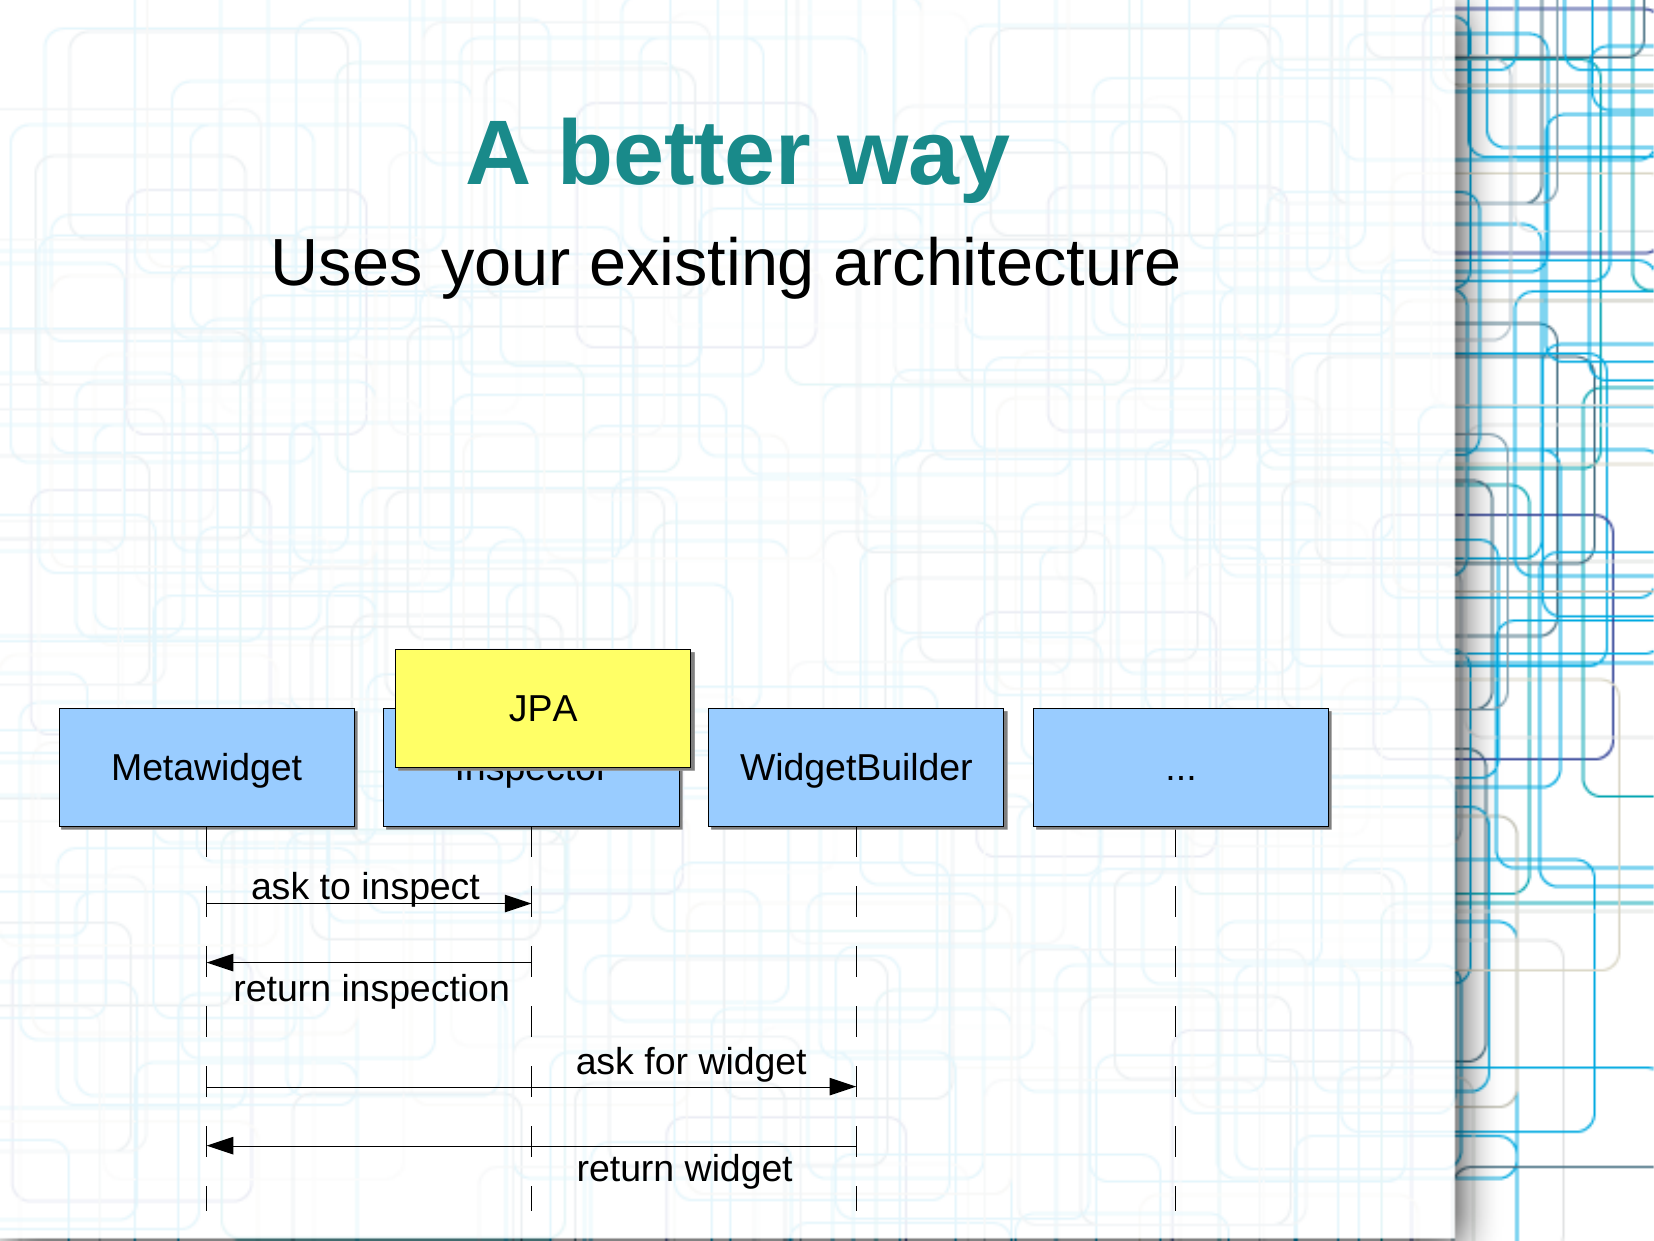

# A better way
Uses your existing architecture
JPA
Metawidget
Inspector
WidgetBuilder
...
ask to inspect
return inspection
ask for widget
return widget